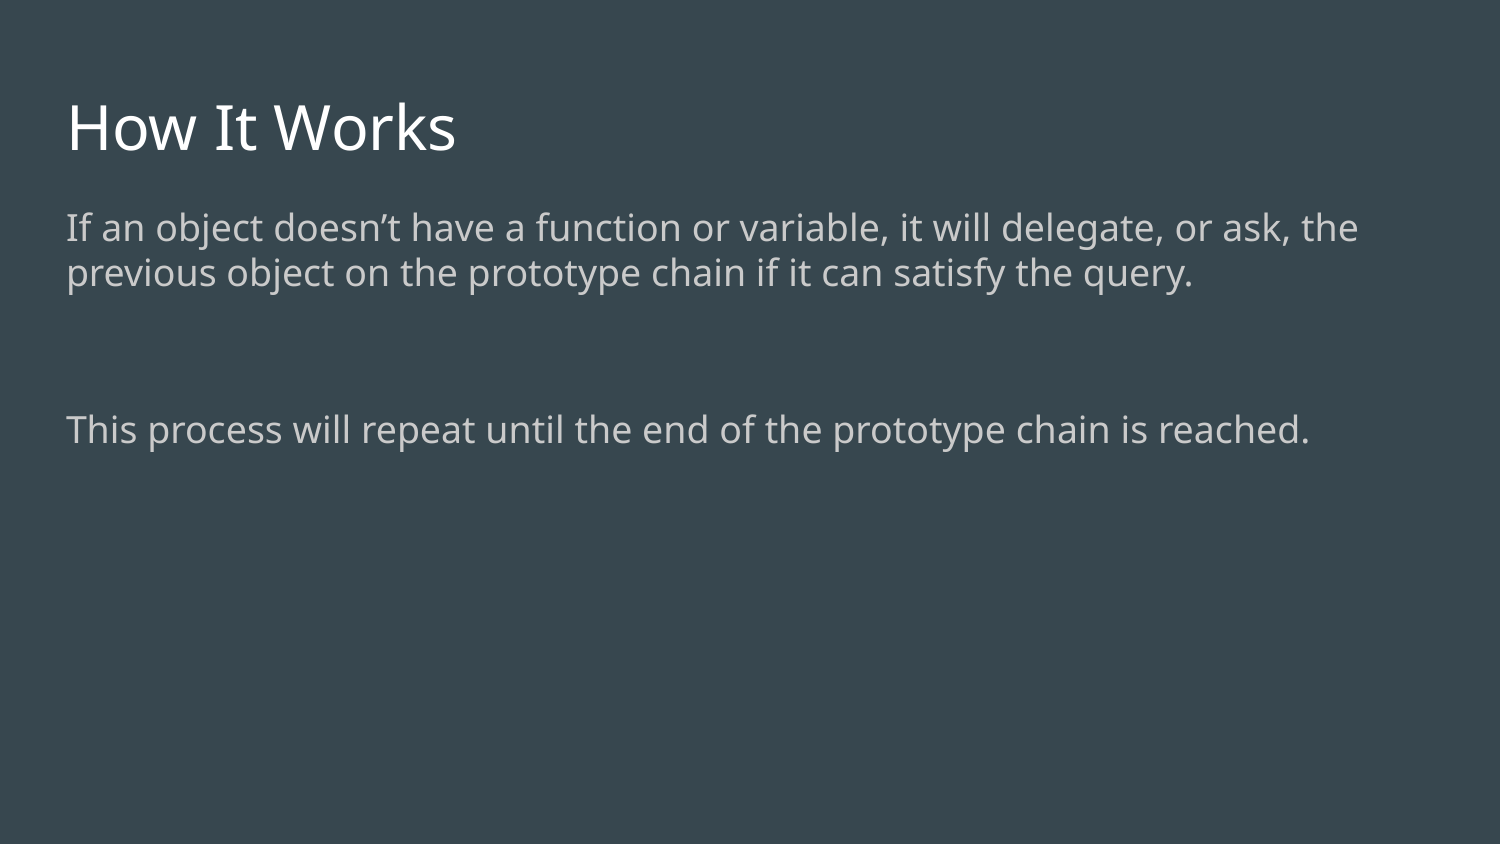

# How It Works
If an object doesn’t have a function or variable, it will delegate, or ask, the previous object on the prototype chain if it can satisfy the query.
This process will repeat until the end of the prototype chain is reached.